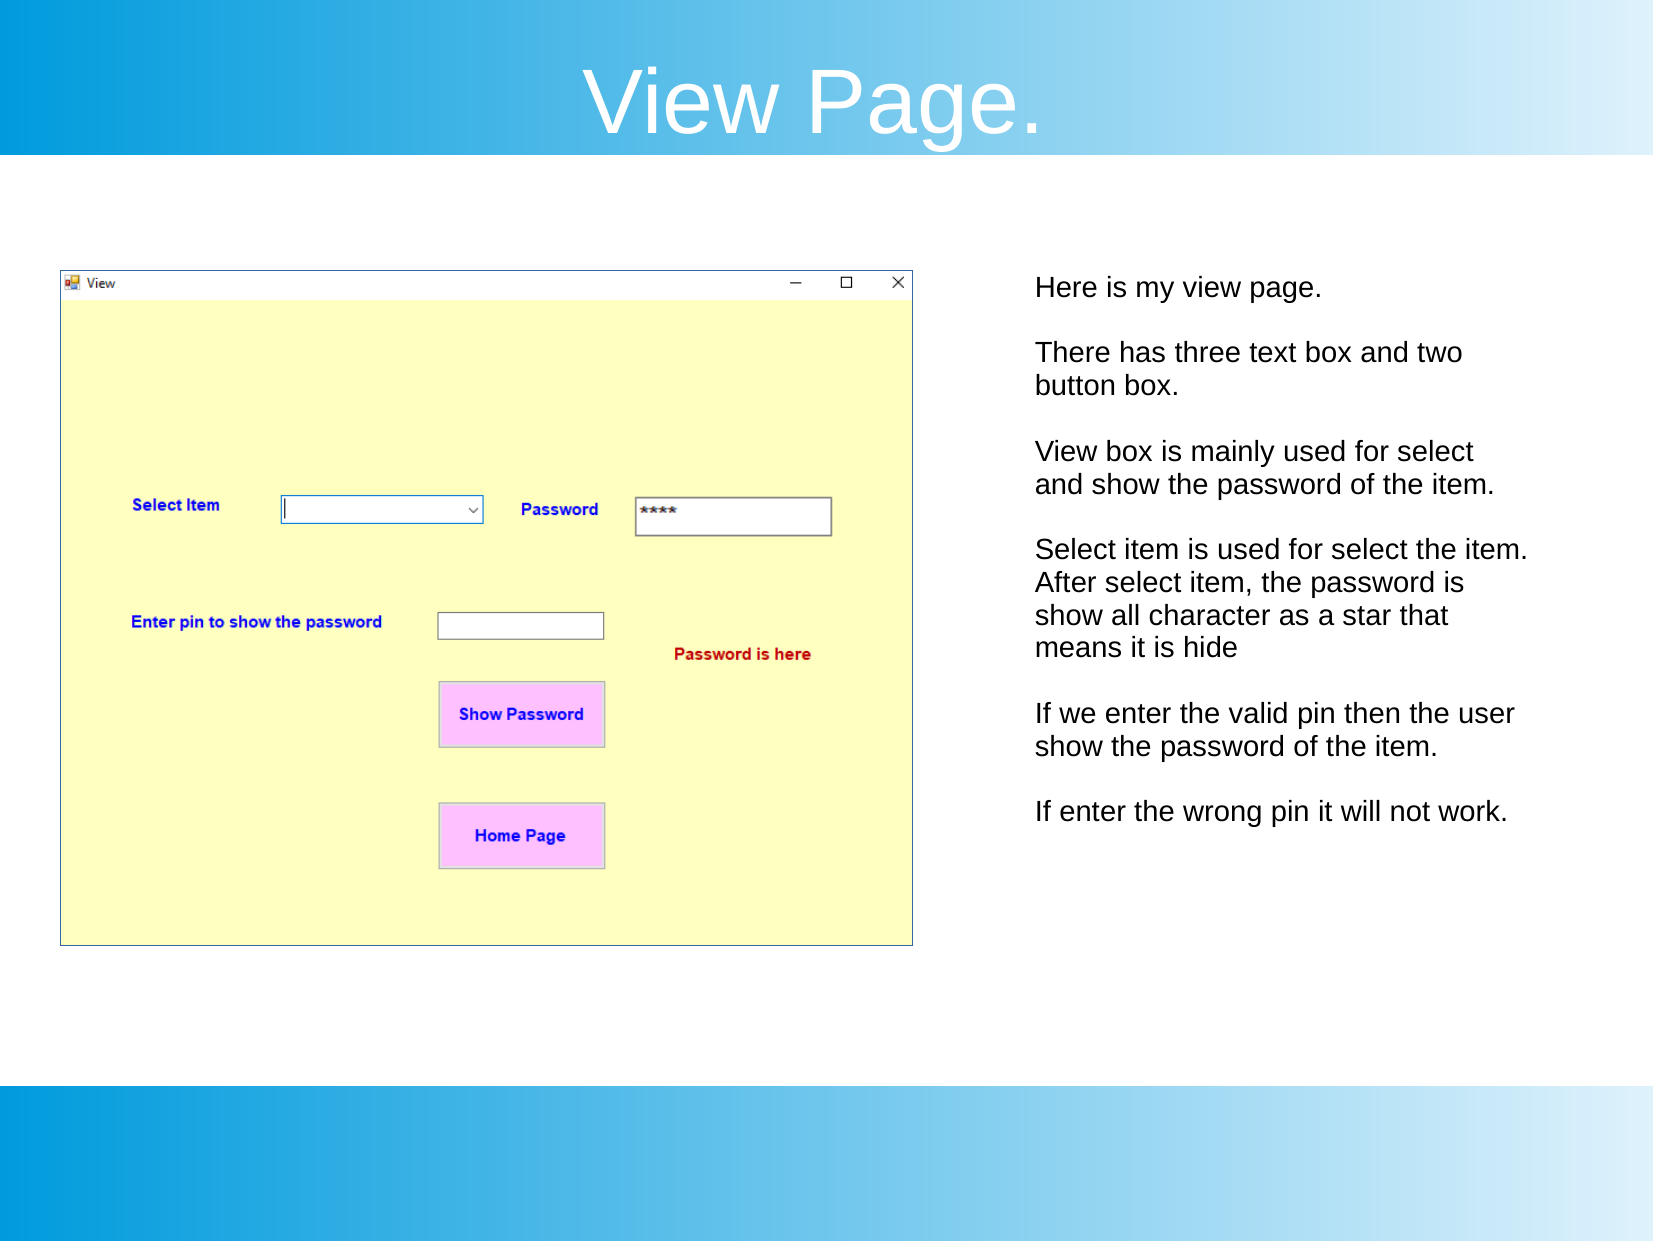

# View Page.
Here is my view page.
There has three text box and two button box.
View box is mainly used for select and show the password of the item.
Select item is used for select the item.
After select item, the password is show all character as a star that means it is hide
If we enter the valid pin then the user show the password of the item.
If enter the wrong pin it will not work.